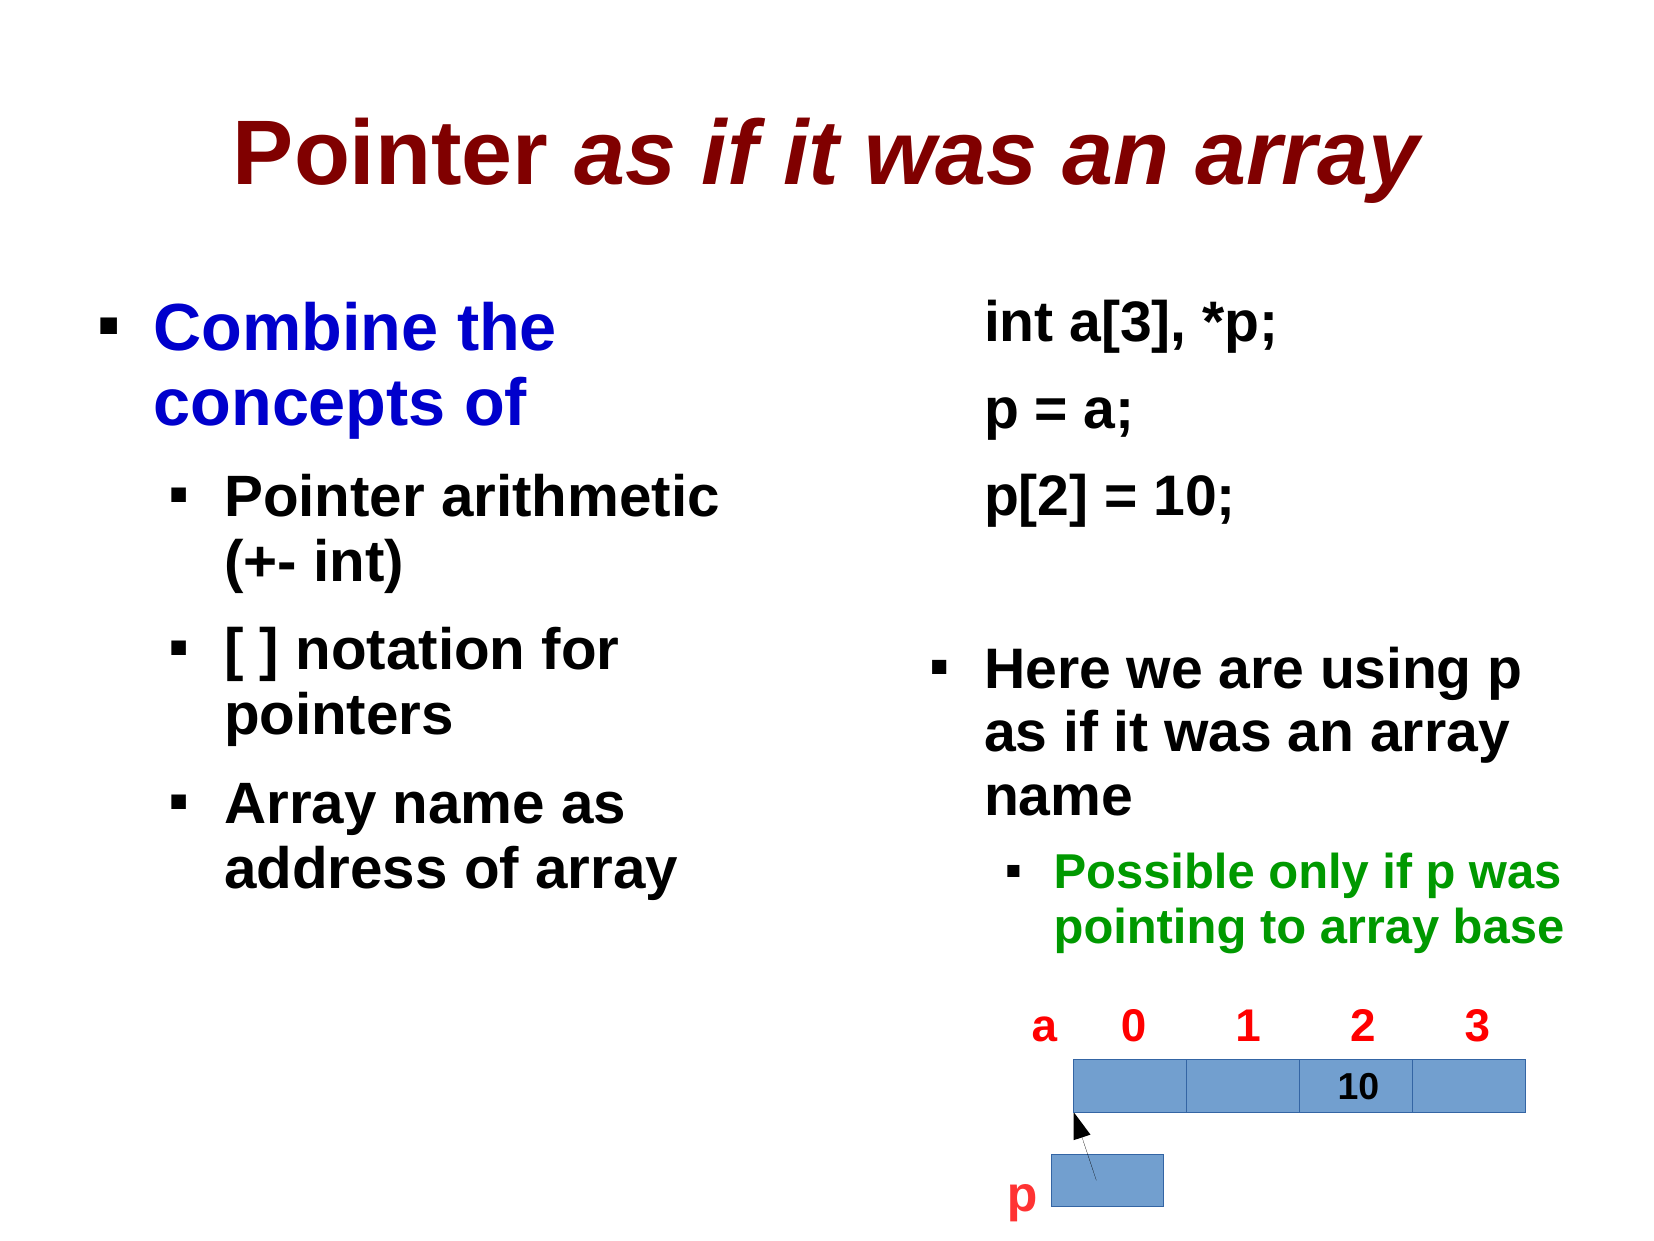

# Pointer as if it was an array
Combine the concepts of
Pointer arithmetic (+- int)
[ ] notation for pointers
Array name as address of array
int a[3], *p;
p = a;
p[2] = 10;
Here we are using p as if it was an array name
Possible only if p was pointing to array base
a 0 1 2 3
10
p